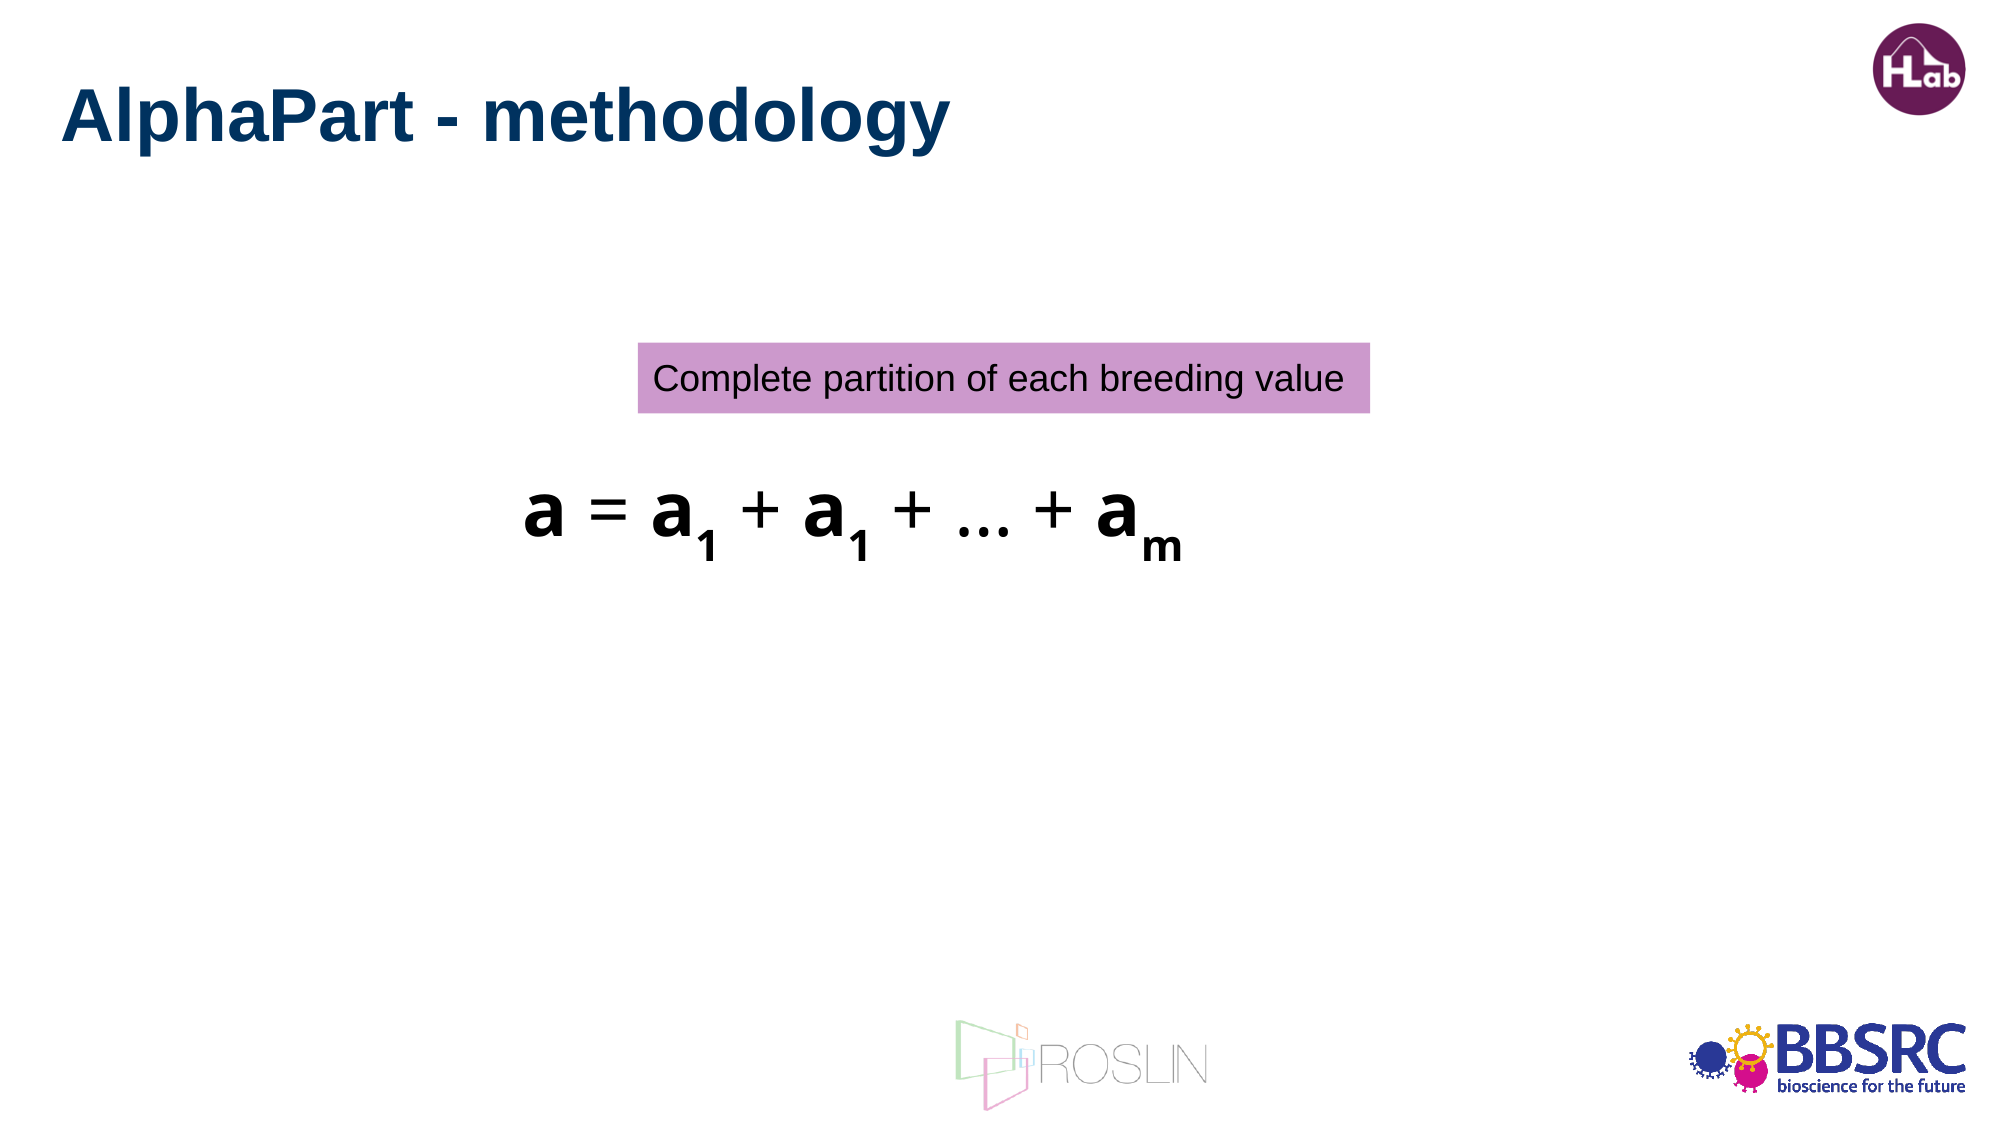

AlphaPart - methodology
Complete partition of each breeding value
a = a1 + a1 + … + am